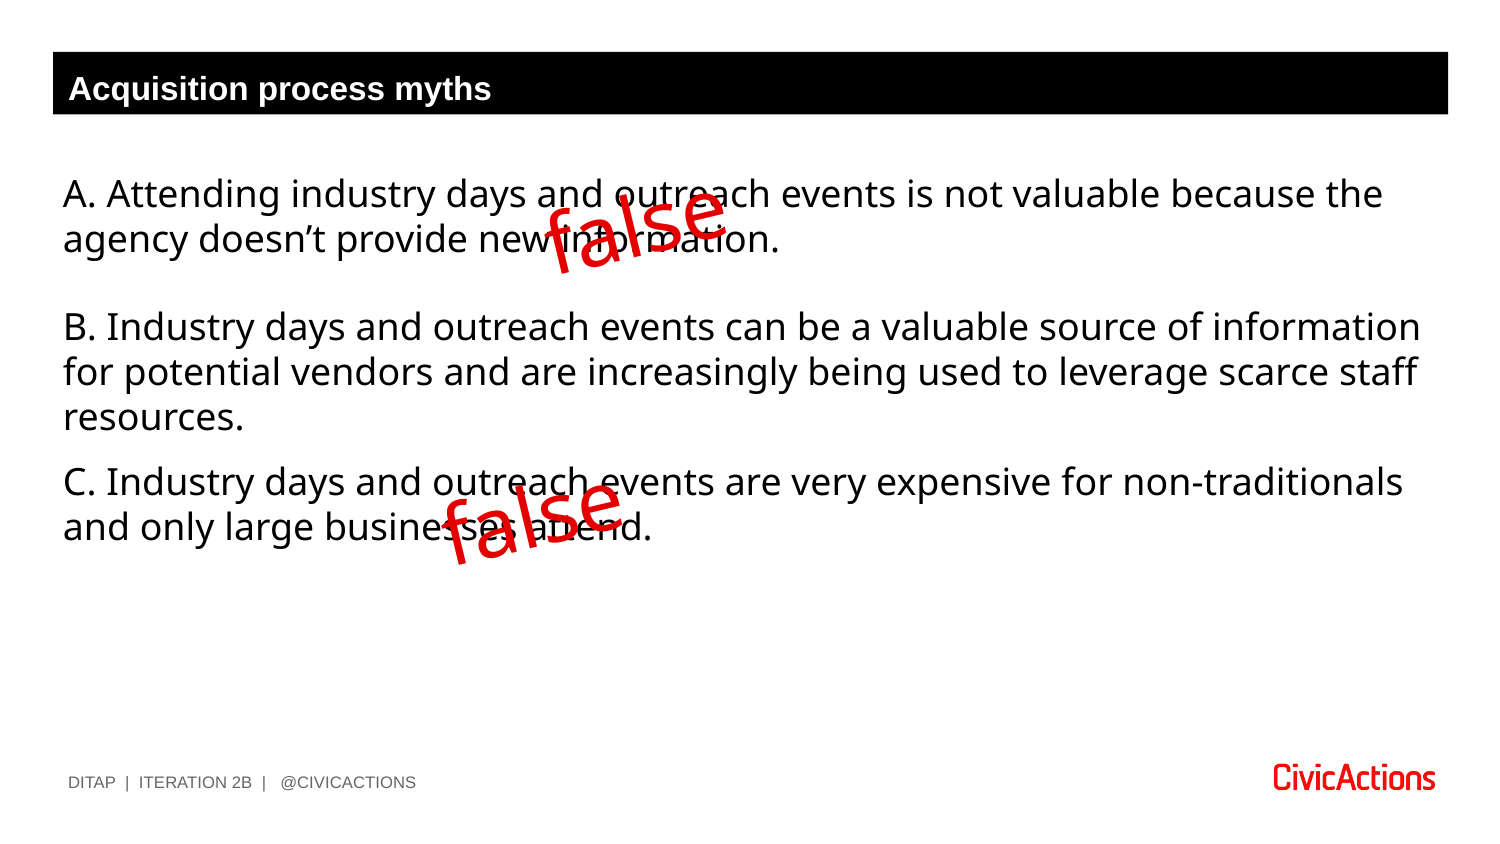

Acquisition process myths
false
# A. Attending industry days and outreach events is not valuable because the agency doesn’t provide new information.
B. Industry days and outreach events can be a valuable source of information for potential vendors and are increasingly being used to leverage scarce staff resources.
false
C. Industry days and outreach events are very expensive for non-traditionals and only large businesses attend.